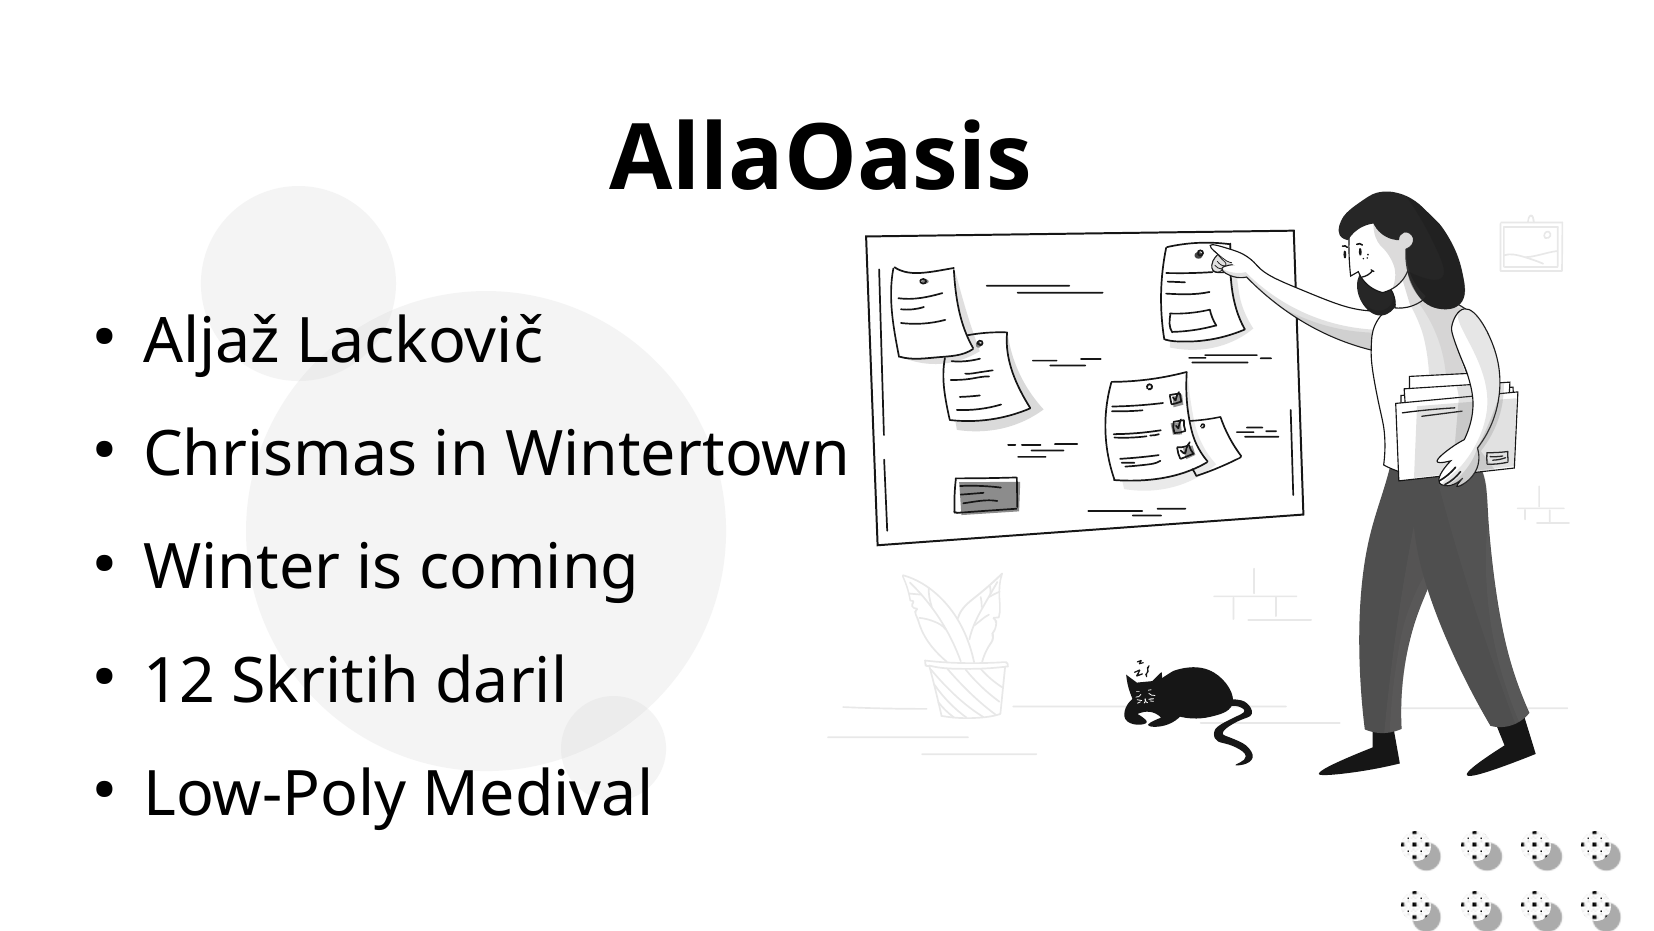

# AllaOasis
Aljaž Lackovič
Chrismas in Wintertown
Winter is coming
12 Skritih daril
Low-Poly Medival